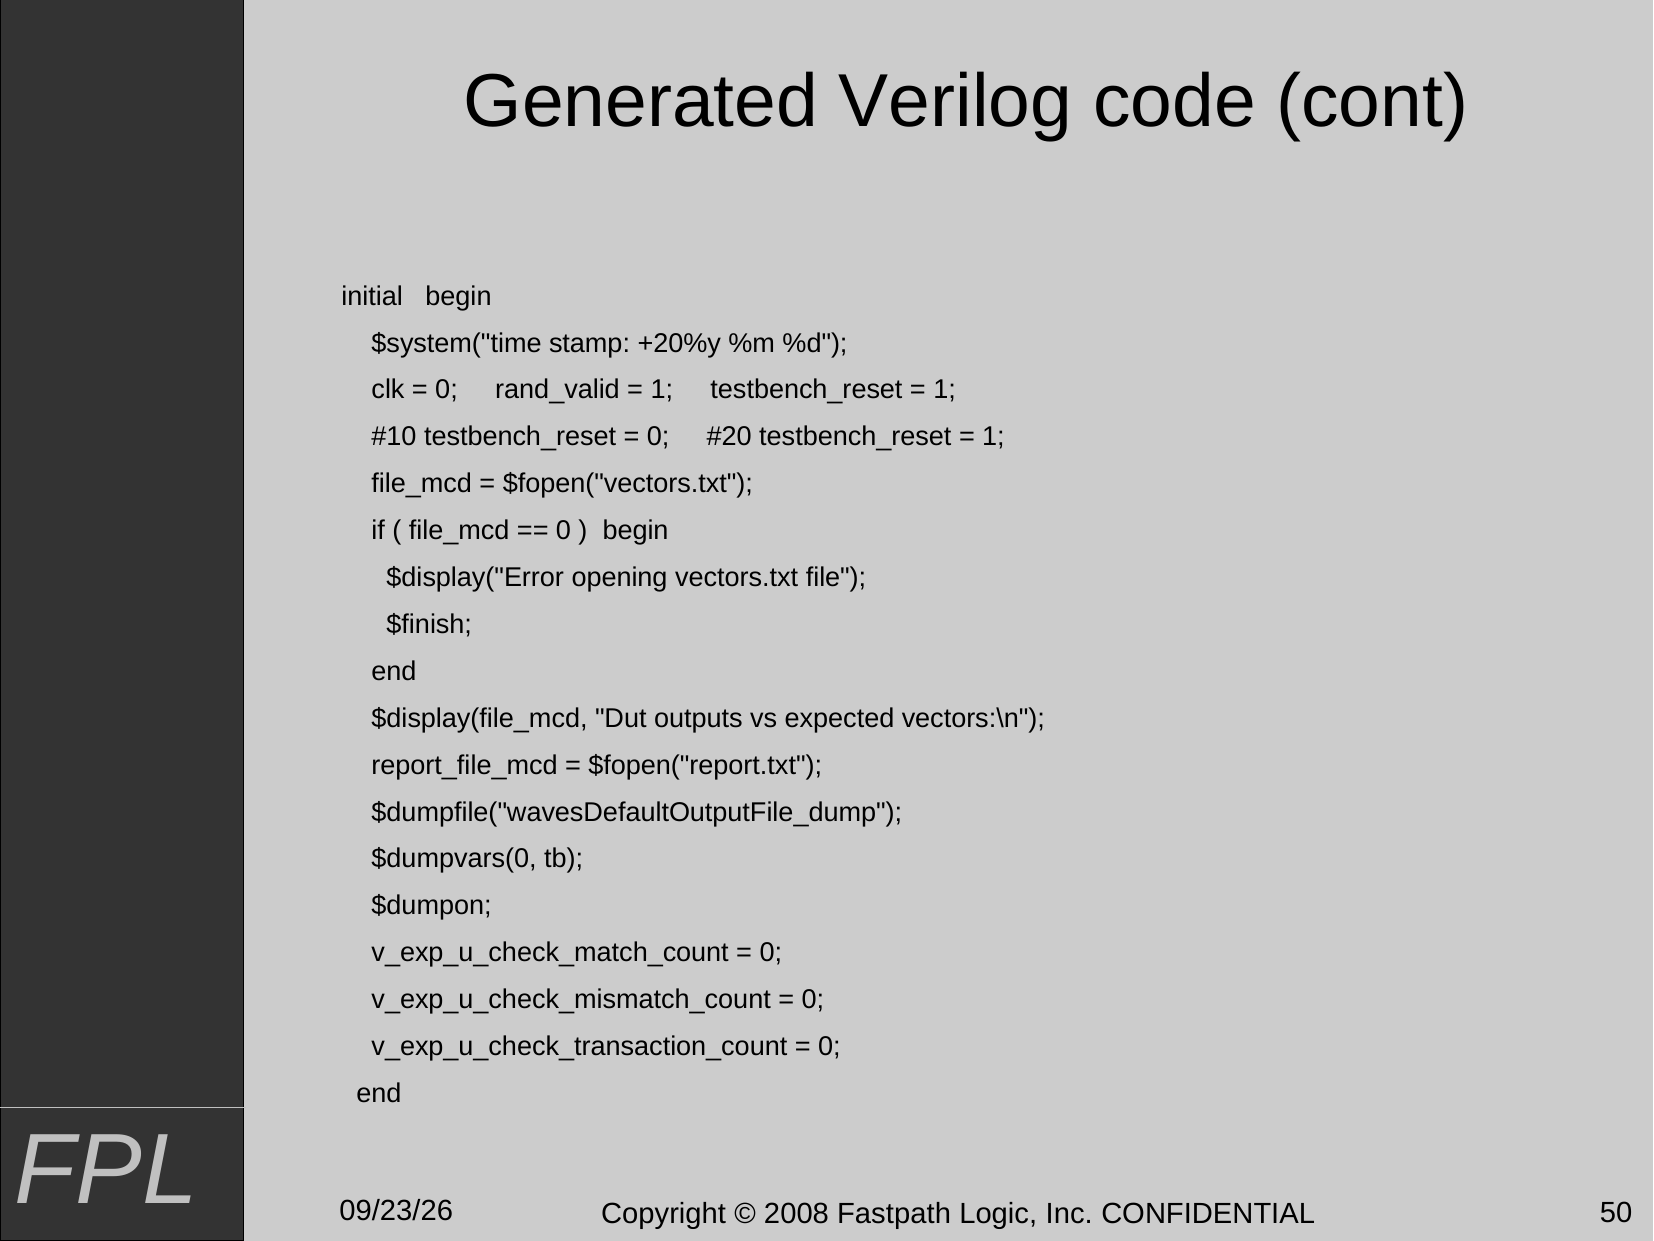

Generated Verilog code (cont)
# initial begin
 $system("time stamp: +20%y %m %d");
 clk = 0; rand_valid = 1; testbench_reset = 1;
 #10 testbench_reset = 0; #20 testbench_reset = 1;
 file_mcd = $fopen("vectors.txt");
 if ( file_mcd == 0 ) begin
 $display("Error opening vectors.txt file");
 $finish;
 end
 $display(file_mcd, "Dut outputs vs expected vectors:\n");
 report_file_mcd = $fopen("report.txt");
 $dumpfile("wavesDefaultOutputFile_dump");
 $dumpvars(0, tb);
 $dumpon;
 v_exp_u_check_match_count = 0;
 v_exp_u_check_mismatch_count = 0;
 v_exp_u_check_transaction_count = 0;
 end
50
© 2008 FASTPATH LOGIC INC.